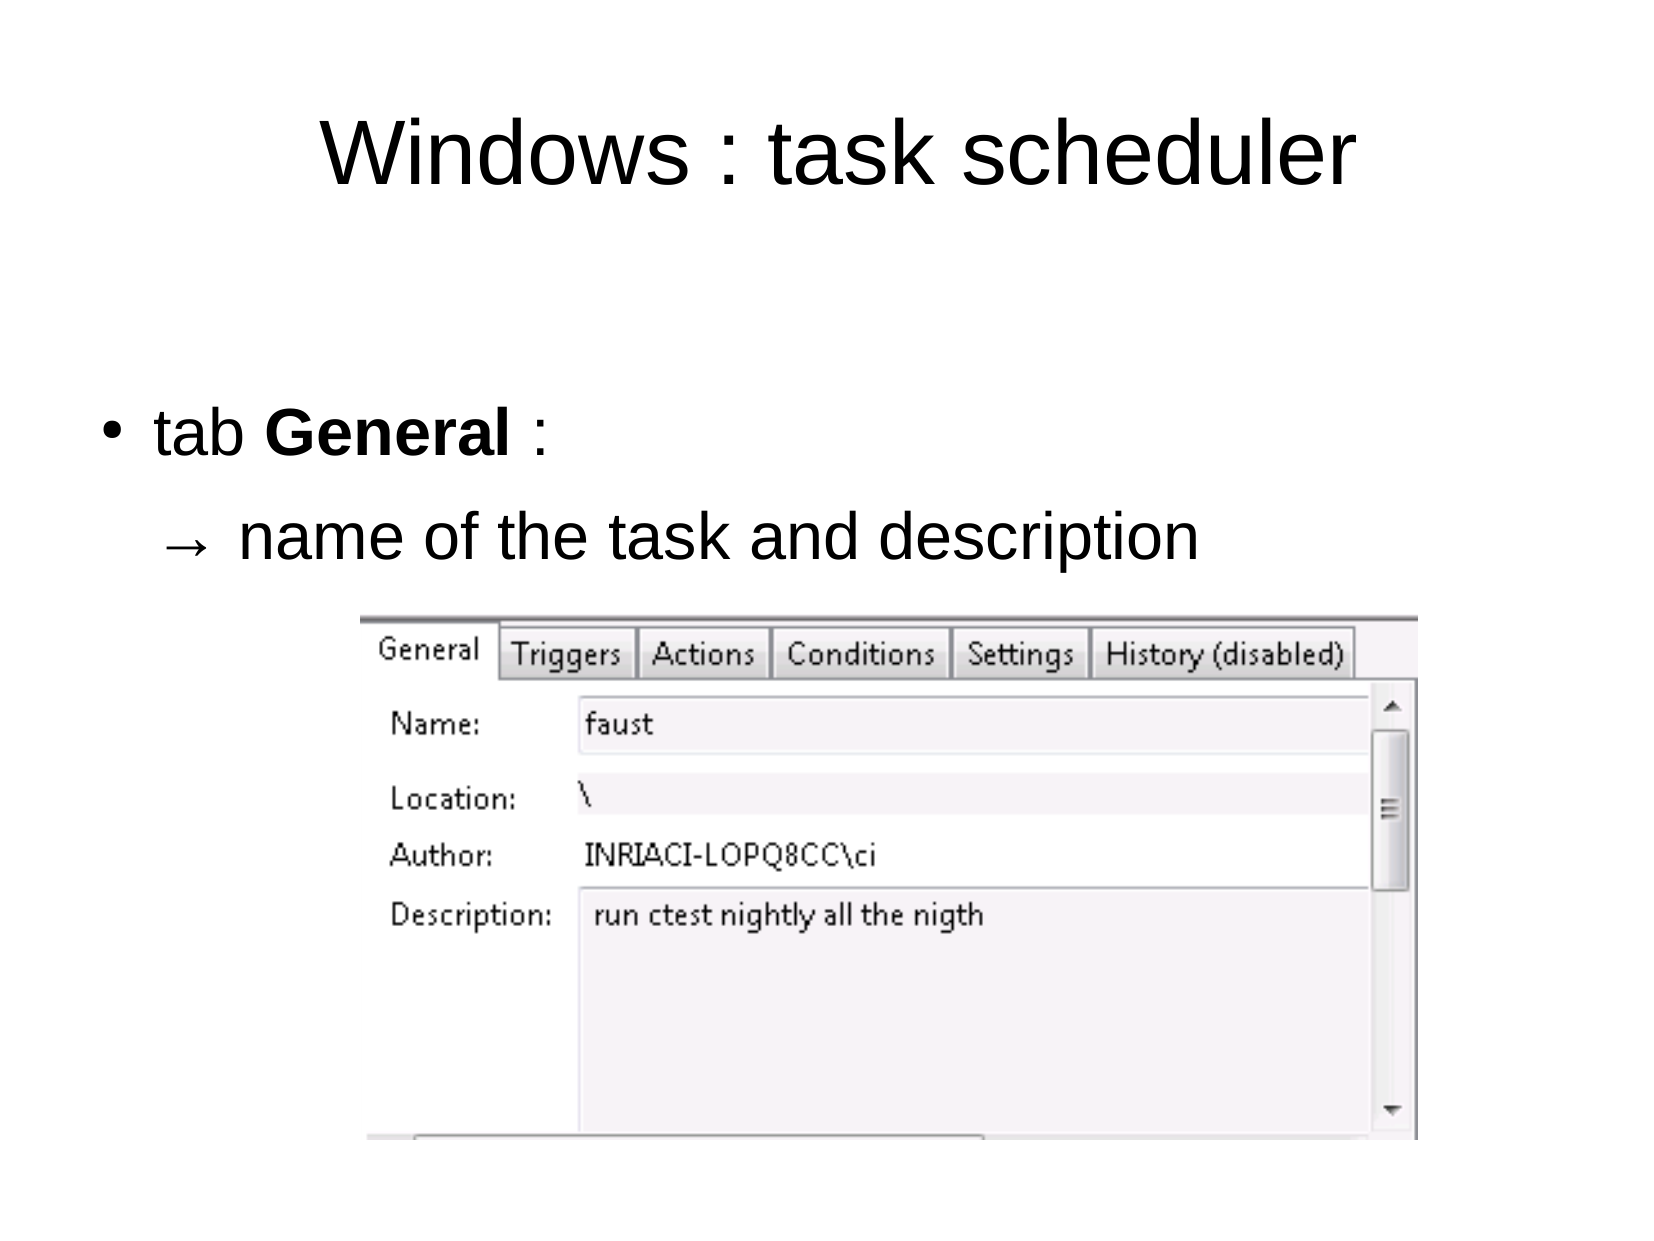

# Windows : task scheduler
tab General :
→ name of the task and description